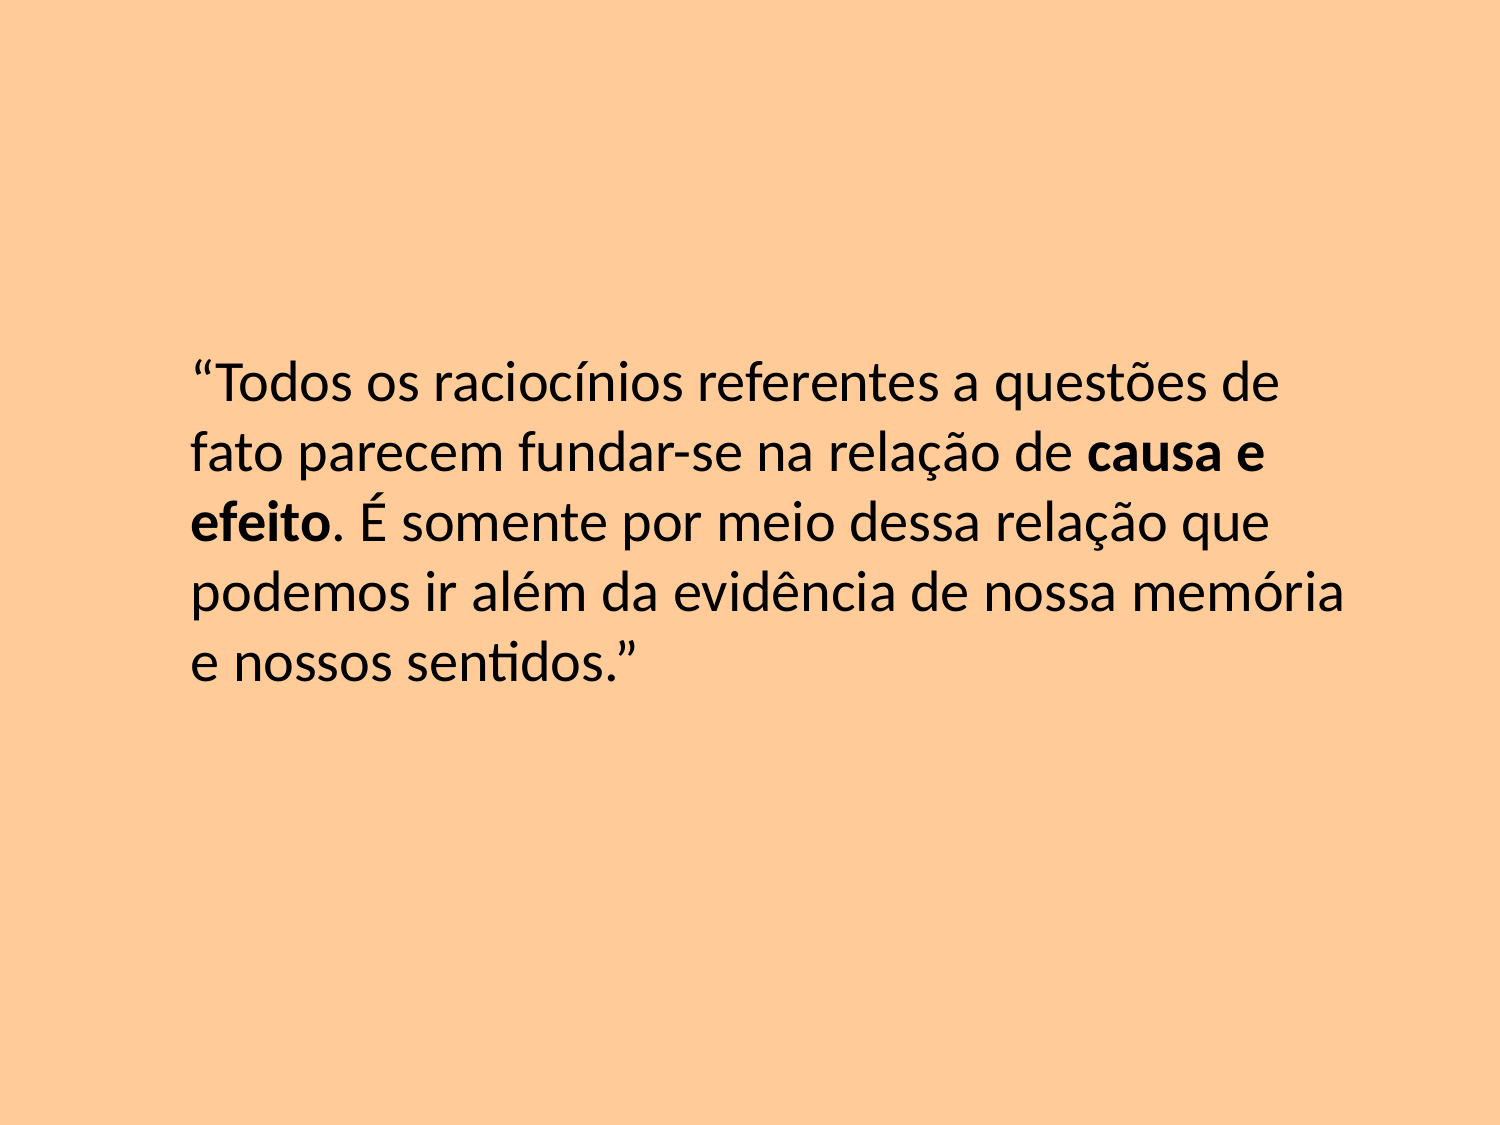

#
“Todos os raciocínios referentes a questões de fato parecem fundar-se na relação de causa e efeito. É somente por meio dessa relação que podemos ir além da evidência de nossa memória e nossos sentidos.”